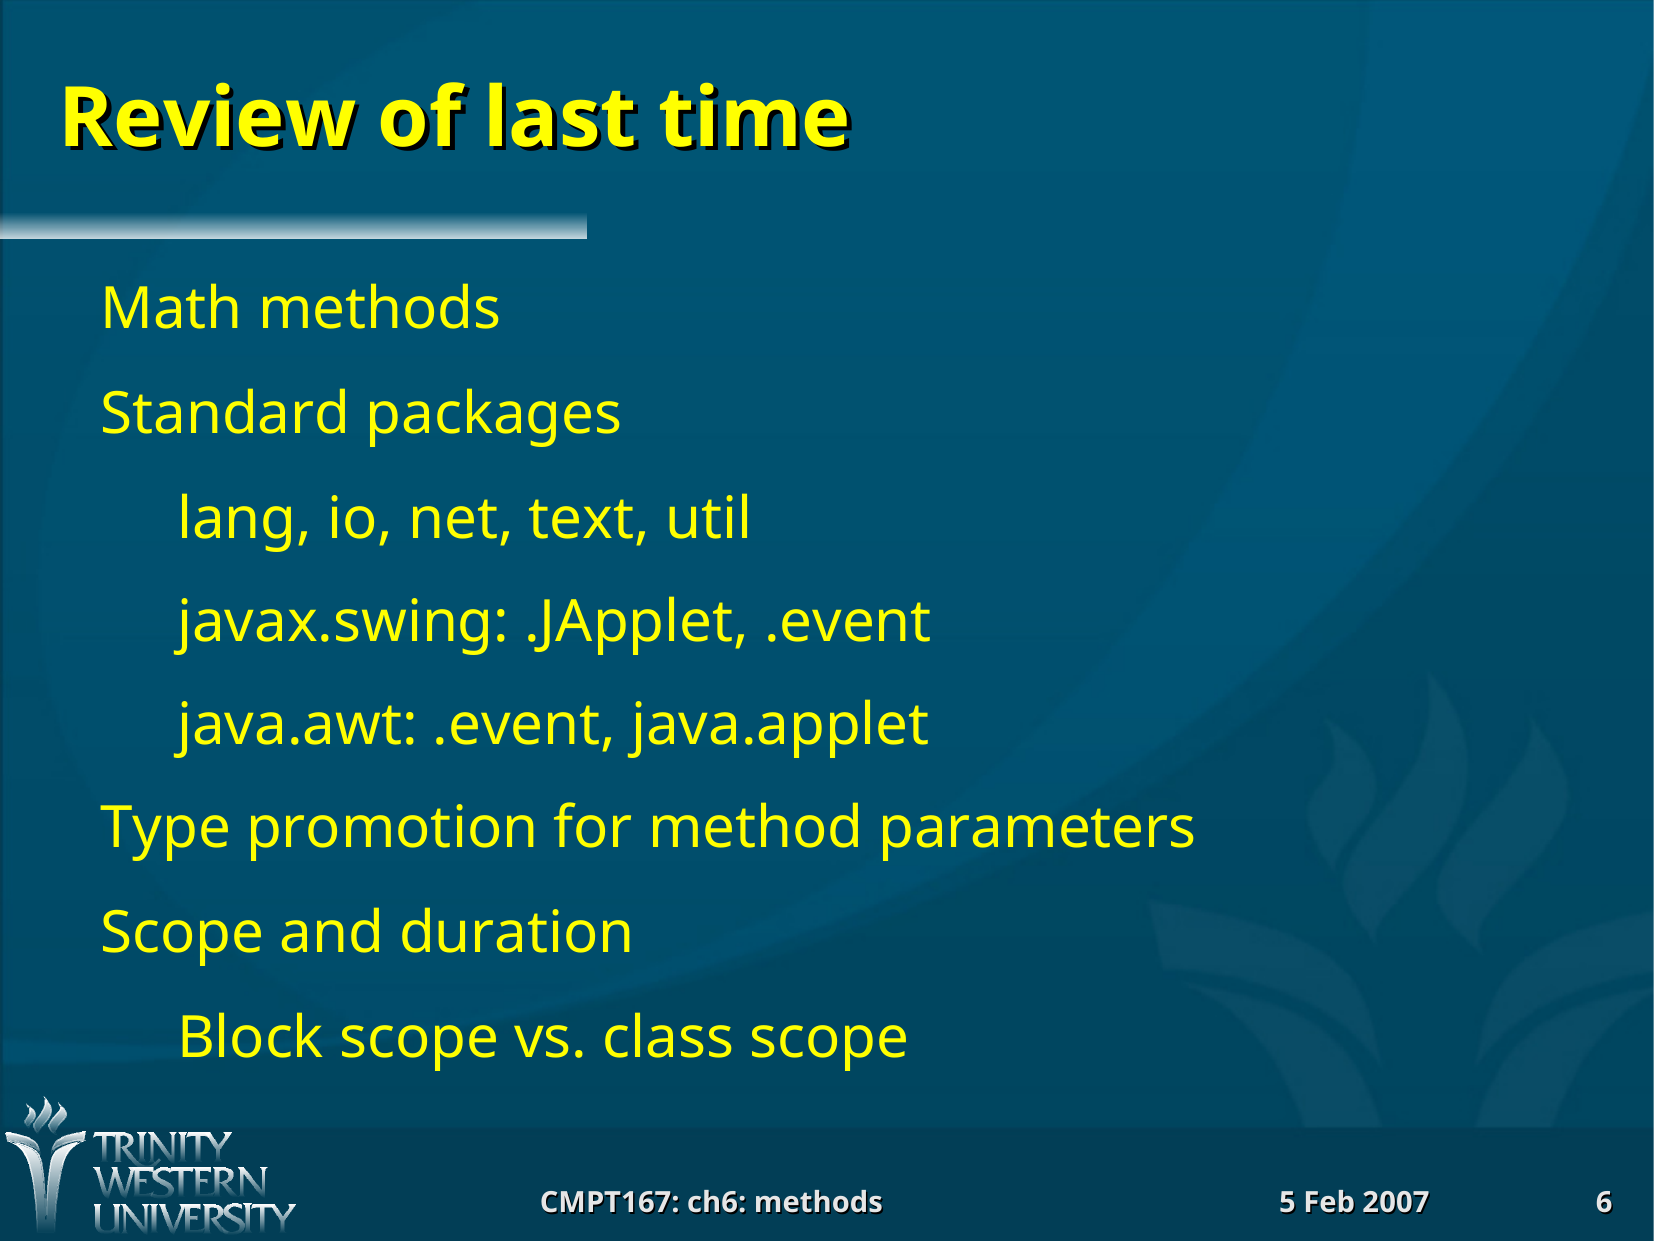

# Review of last time
Math methods
Standard packages
lang, io, net, text, util
javax.swing: .JApplet, .event
java.awt: .event, java.applet
Type promotion for method parameters
Scope and duration
Block scope vs. class scope
CMPT167: ch6: methods
5 Feb 2007
6